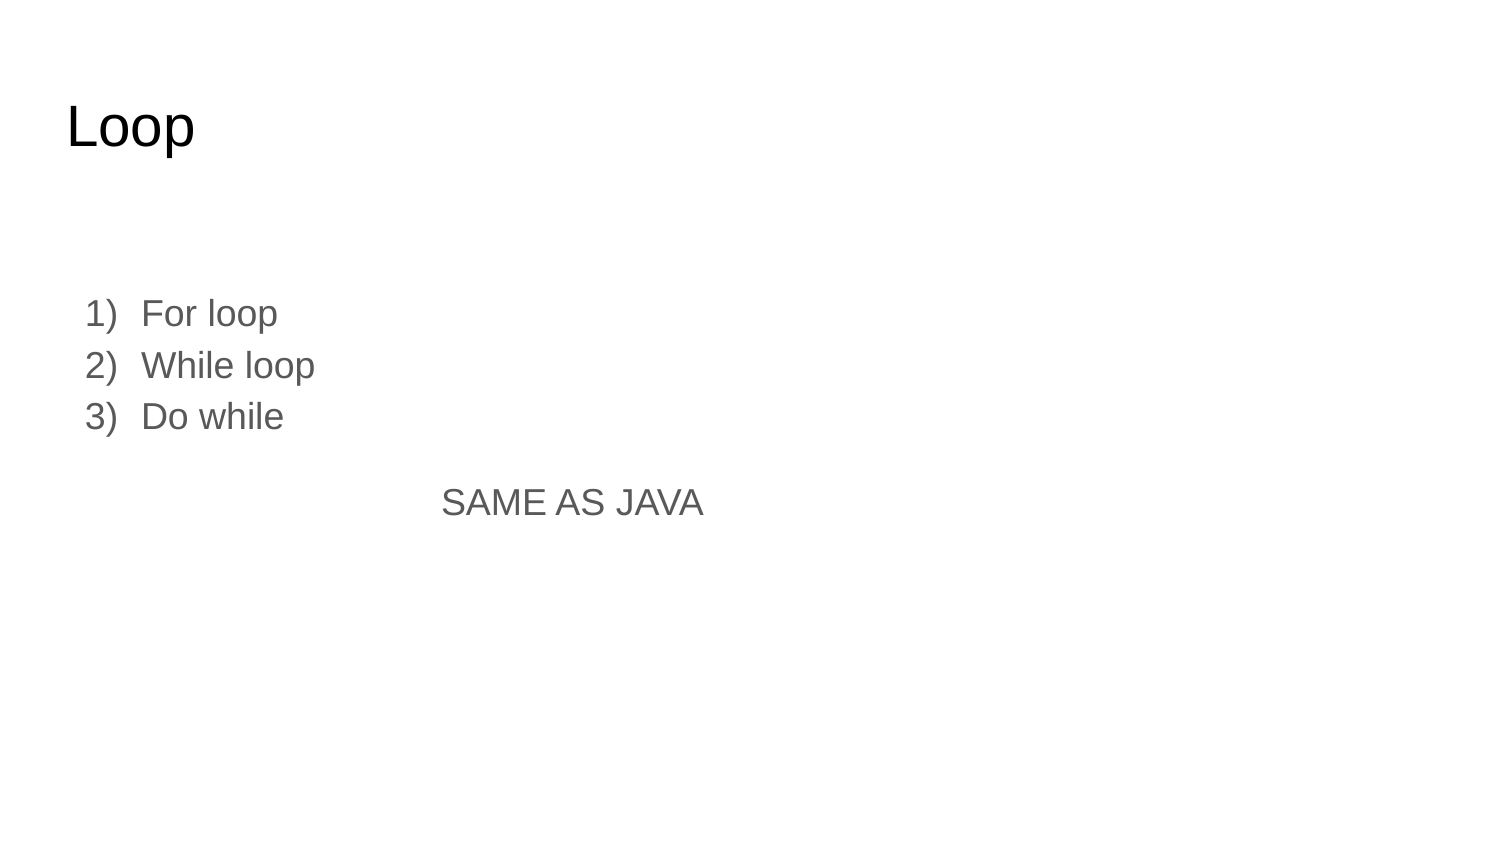

# Loop
For loop
While loop
Do while
					SAME AS JAVA